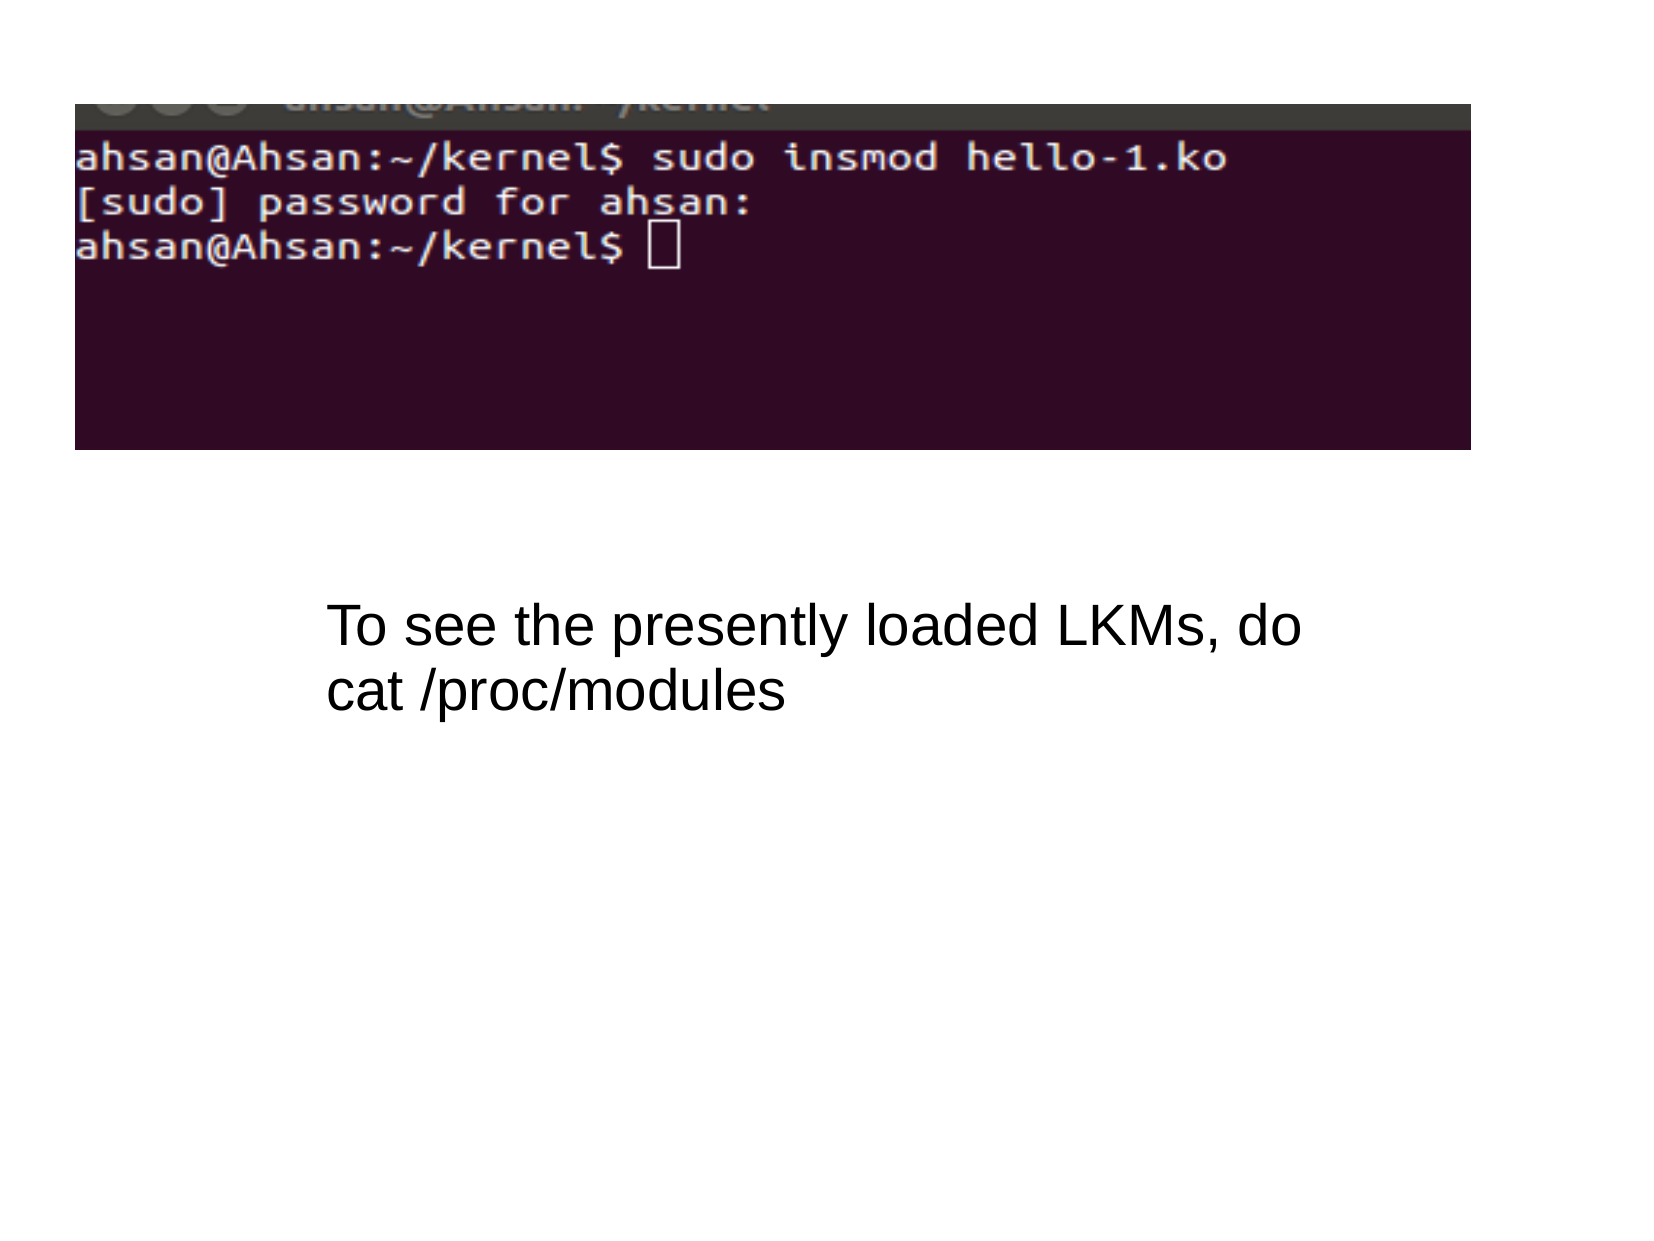

| To see the presently loaded LKMs, do cat /proc/modules |
| --- |